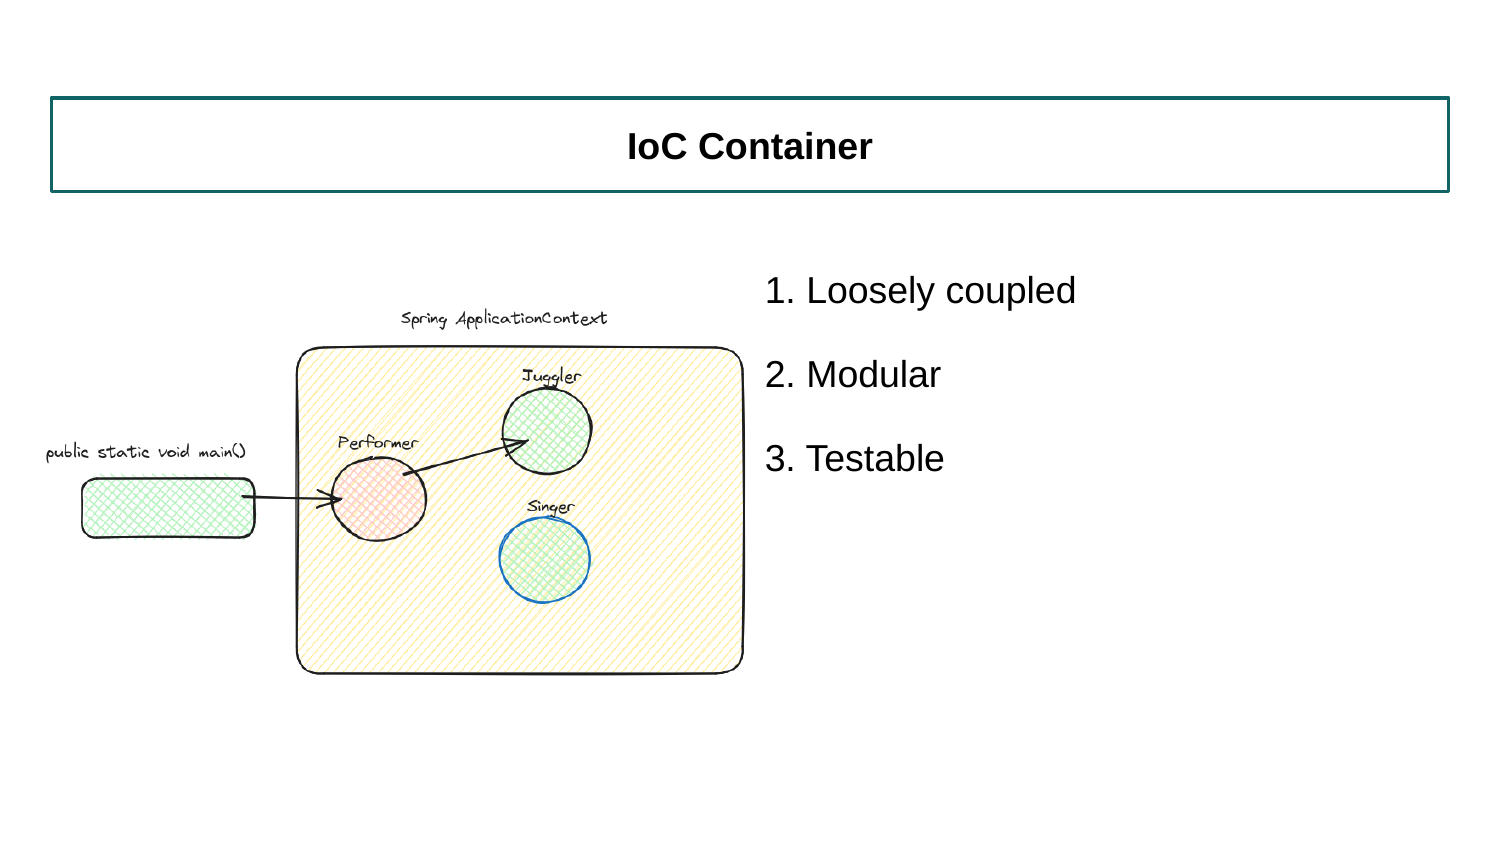

# IoC Container
1. Loosely coupled
2. Modular
3. Testable